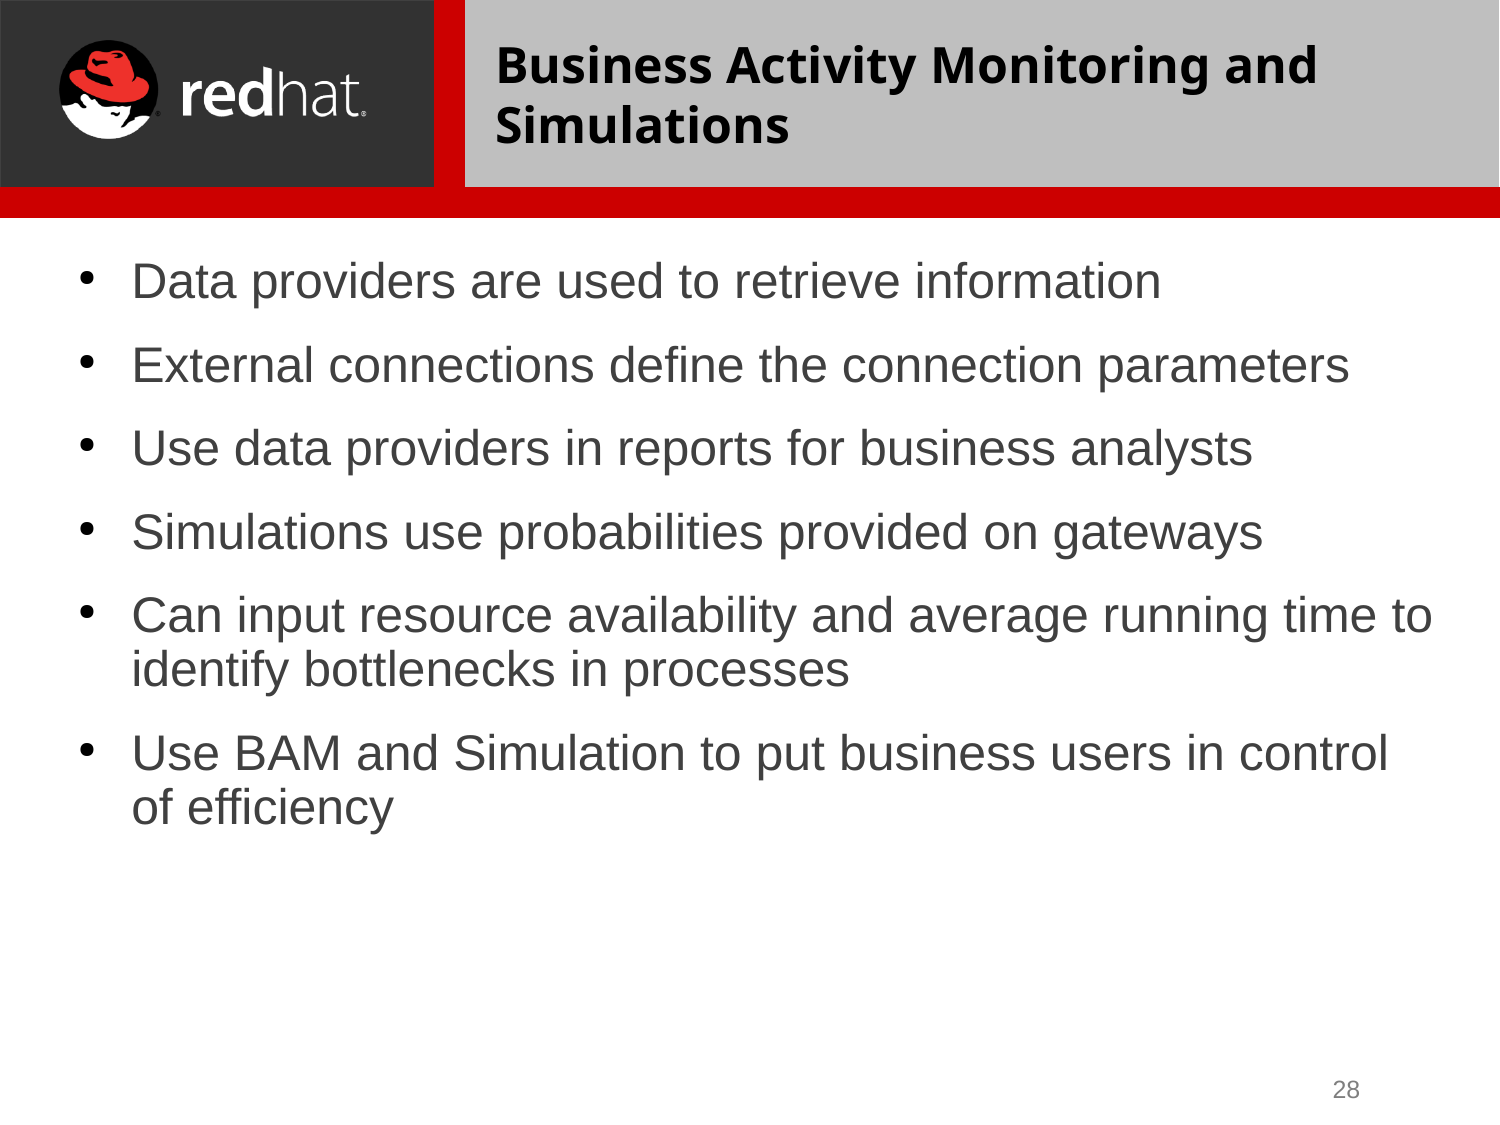

Business Activity Monitoring and Simulations
# Data providers are used to retrieve information
External connections define the connection parameters
Use data providers in reports for business analysts
Simulations use probabilities provided on gateways
Can input resource availability and average running time to identify bottlenecks in processes
Use BAM and Simulation to put business users in control of efficiency